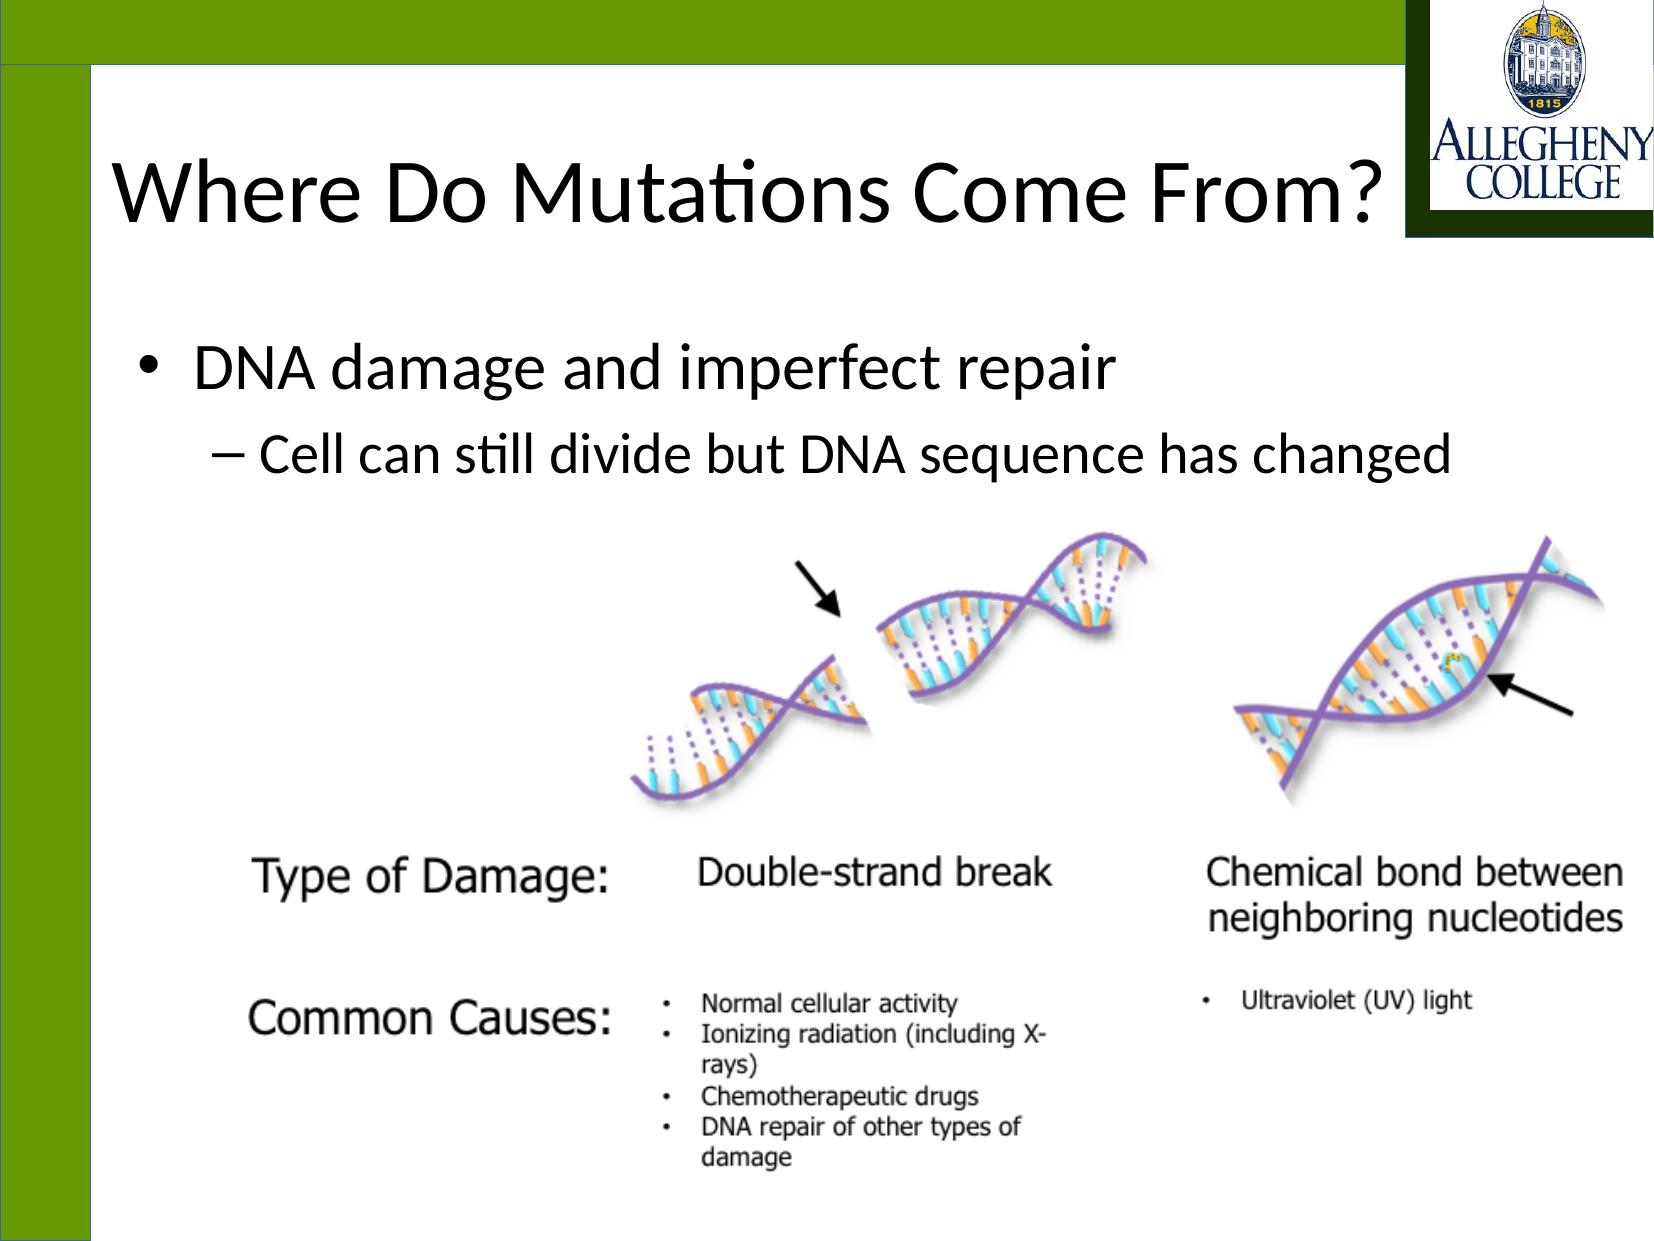

Where Do Mutations Come From?
# DNA damage and imperfect repair
Cell can still divide but DNA sequence has changed